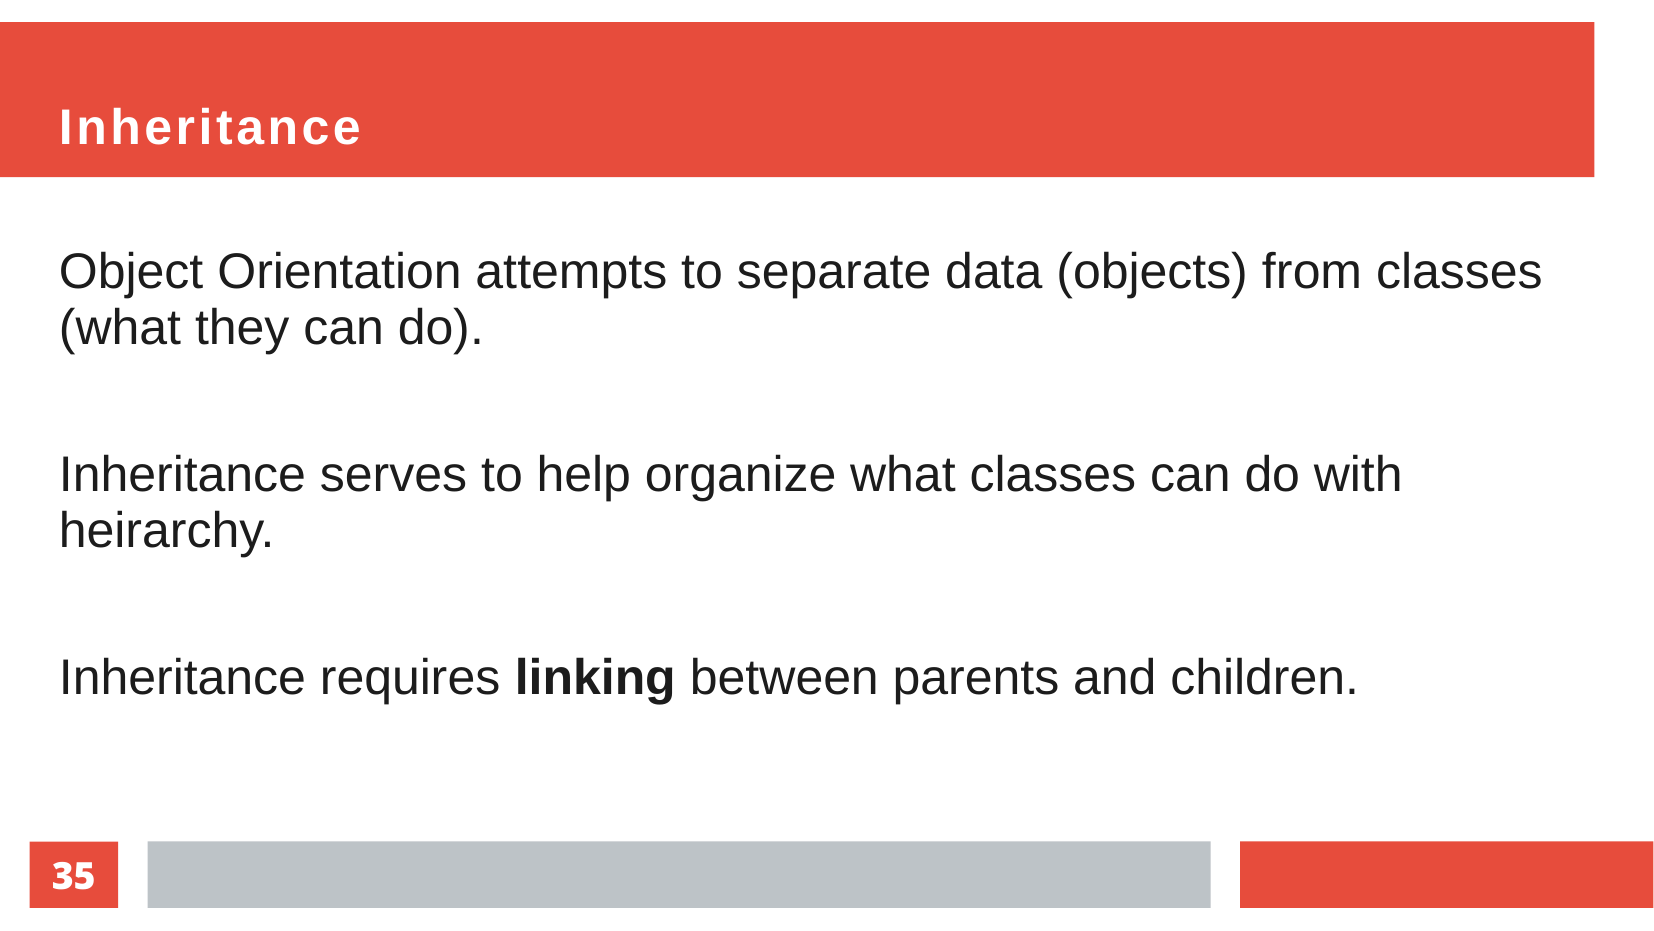

# Inheritance
Object Orientation attempts to separate data (objects) from classes (what they can do).
Inheritance serves to help organize what classes can do with heirarchy.
Inheritance requires linking between parents and children.
35